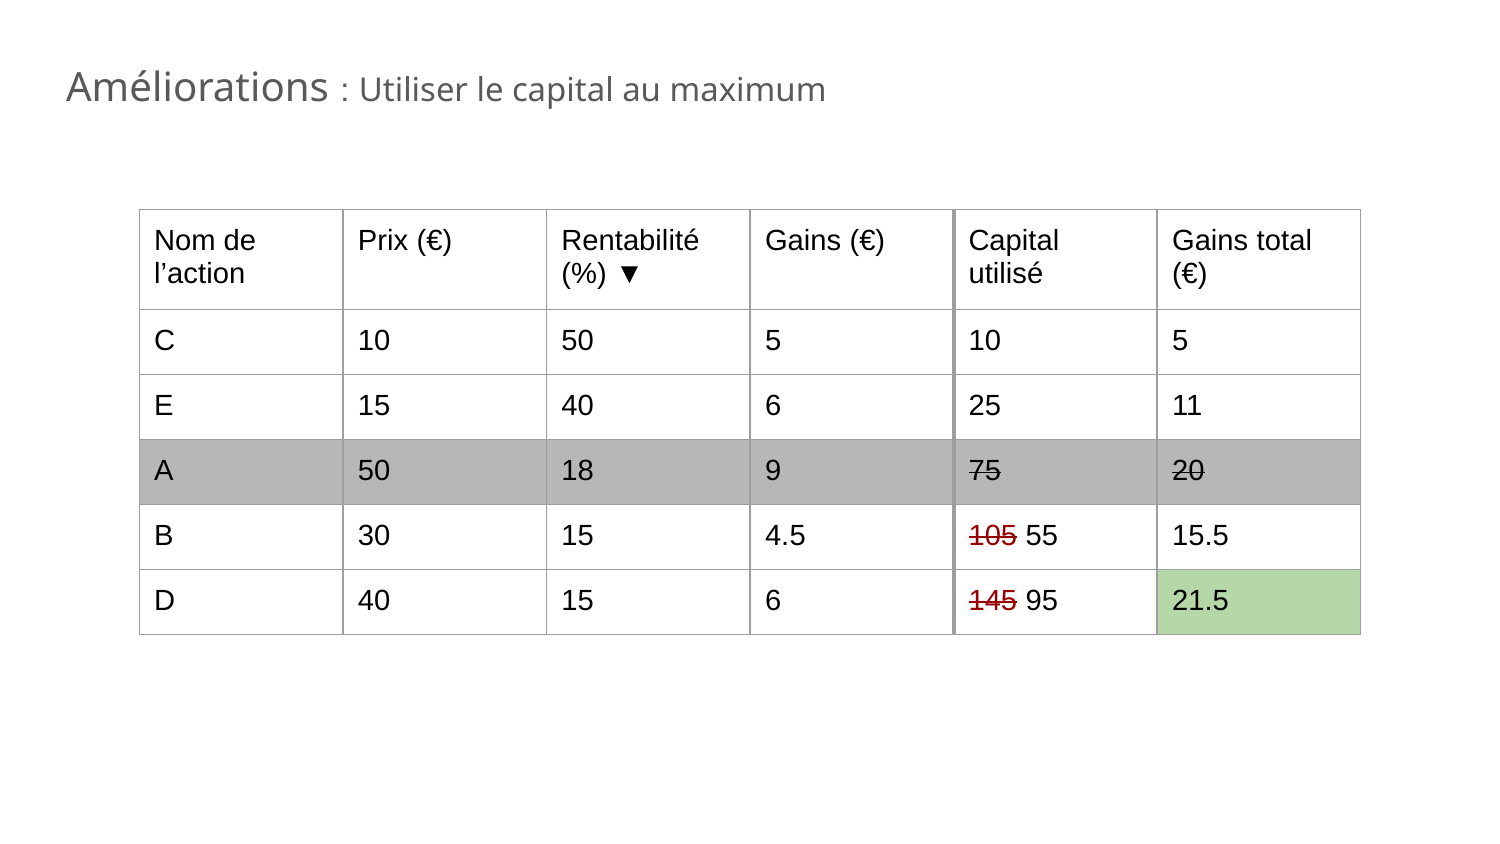

# Améliorations : Utiliser le capital au maximum
| Nom de l’action | Prix (€) | Rentabilité (%) ▼ | Gains (€) | Capital utilisé | Gains total (€) |
| --- | --- | --- | --- | --- | --- |
| C | 10 | 50 | 5 | 10 | 5 |
| E | 15 | 40 | 6 | 25 | 11 |
| A | 50 | 18 | 9 | 75 | 20 |
| B | 30 | 15 | 4.5 | 105 55 | 15.5 |
| D | 40 | 15 | 6 | 145 95 | 21.5 |